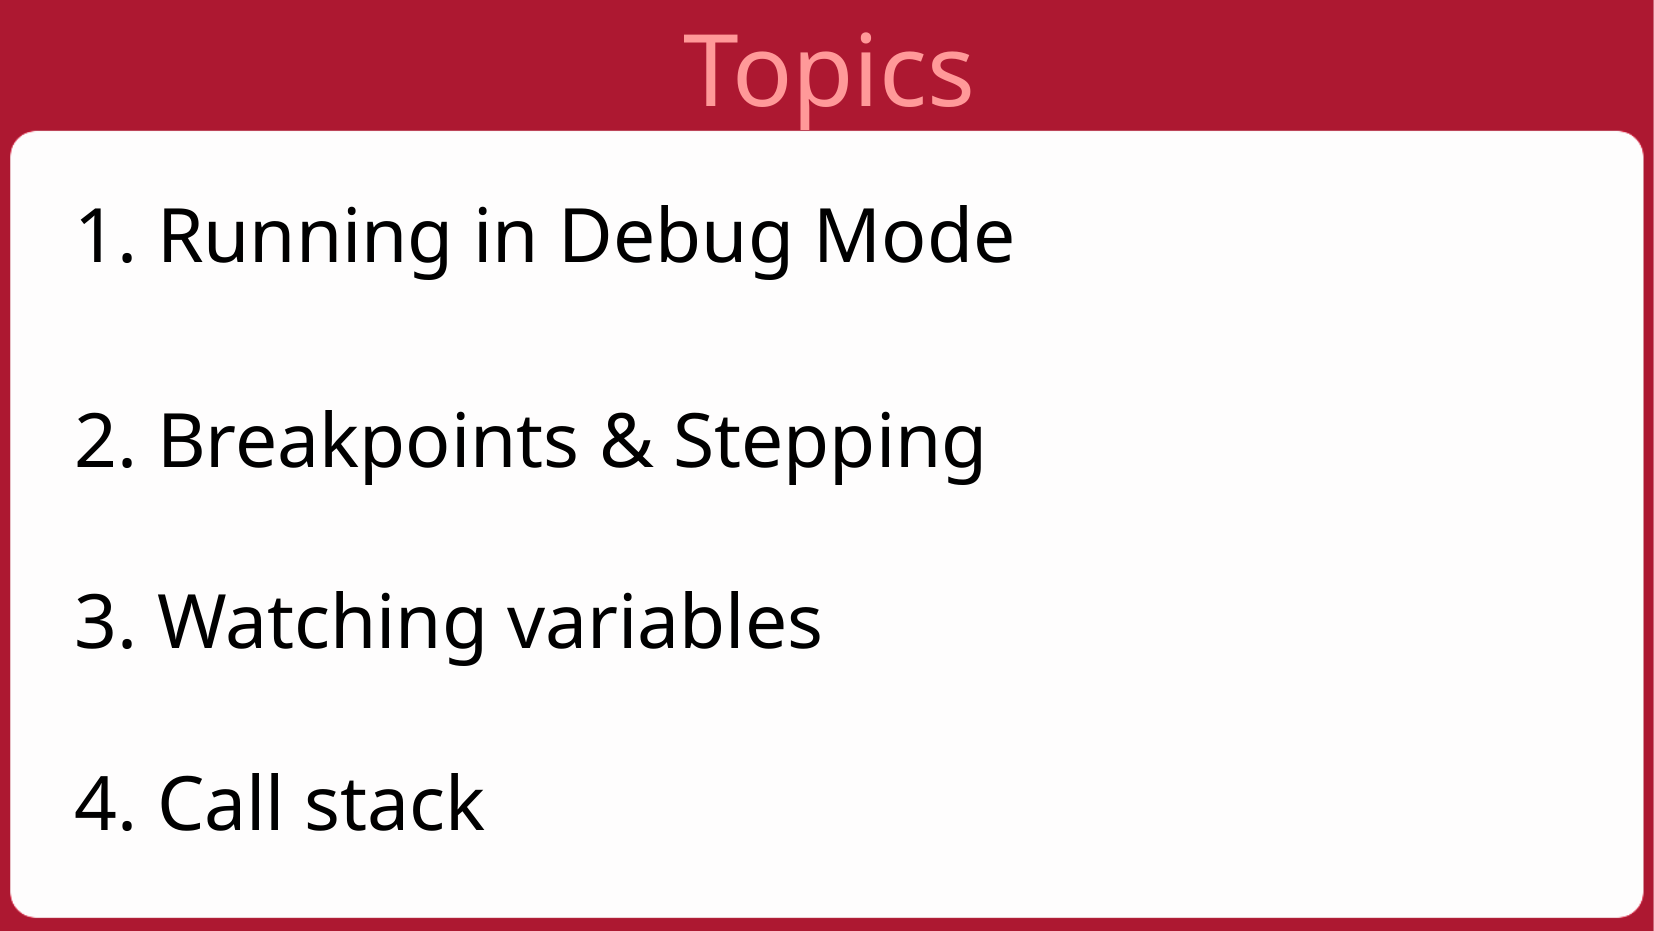

# Topics
1. Running in Debug Mode
2. Breakpoints & Stepping
3. Watching variables
4. Call stack
5. Extra – Navigating code tips